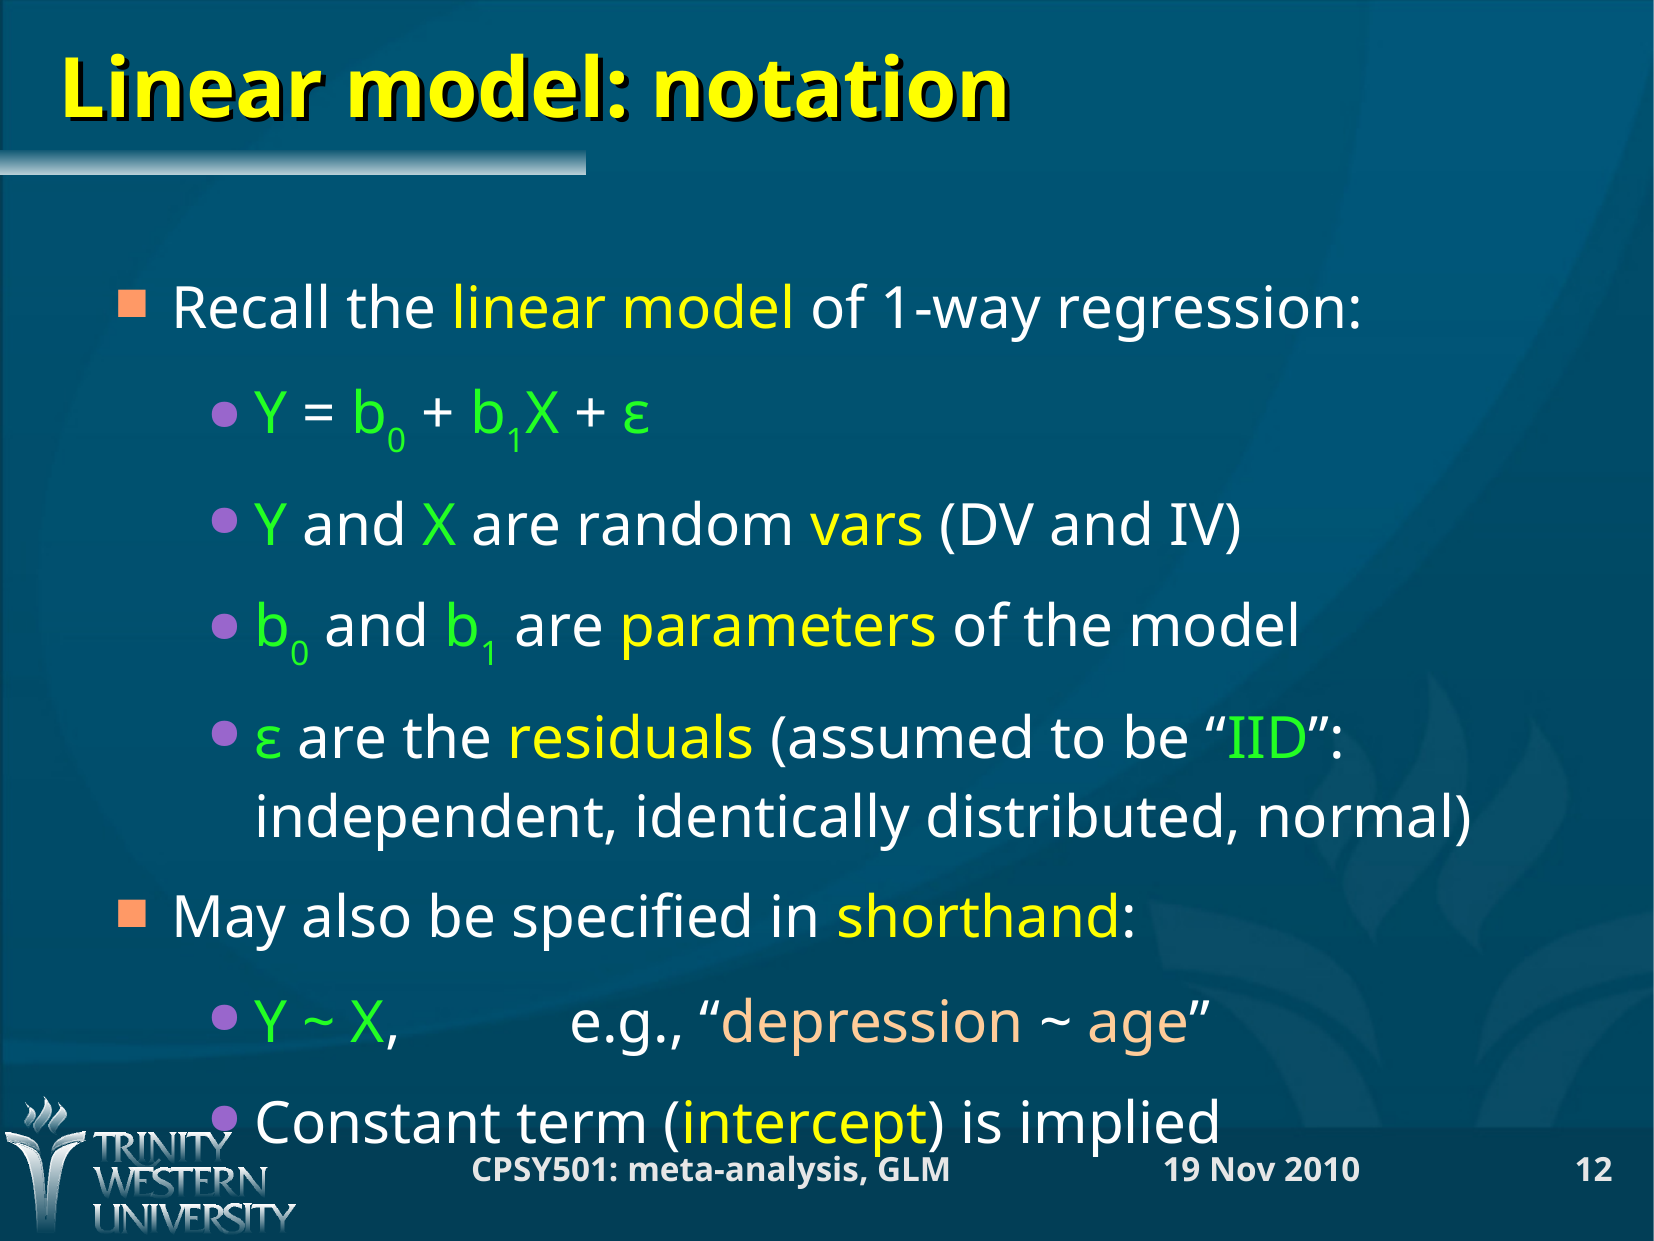

# Linear model: notation
Recall the linear model of 1-way regression:
Y = b0 + b1X + ε
Y and X are random vars (DV and IV)
b0 and b1 are parameters of the model
ε are the residuals (assumed to be “IID”: independent, identically distributed, normal)
May also be specified in shorthand:
Y ~ X,			 e.g., “depression ~ age”
Constant term (intercept) is implied
CPSY501: meta-analysis, GLM
19 Nov 2010
12